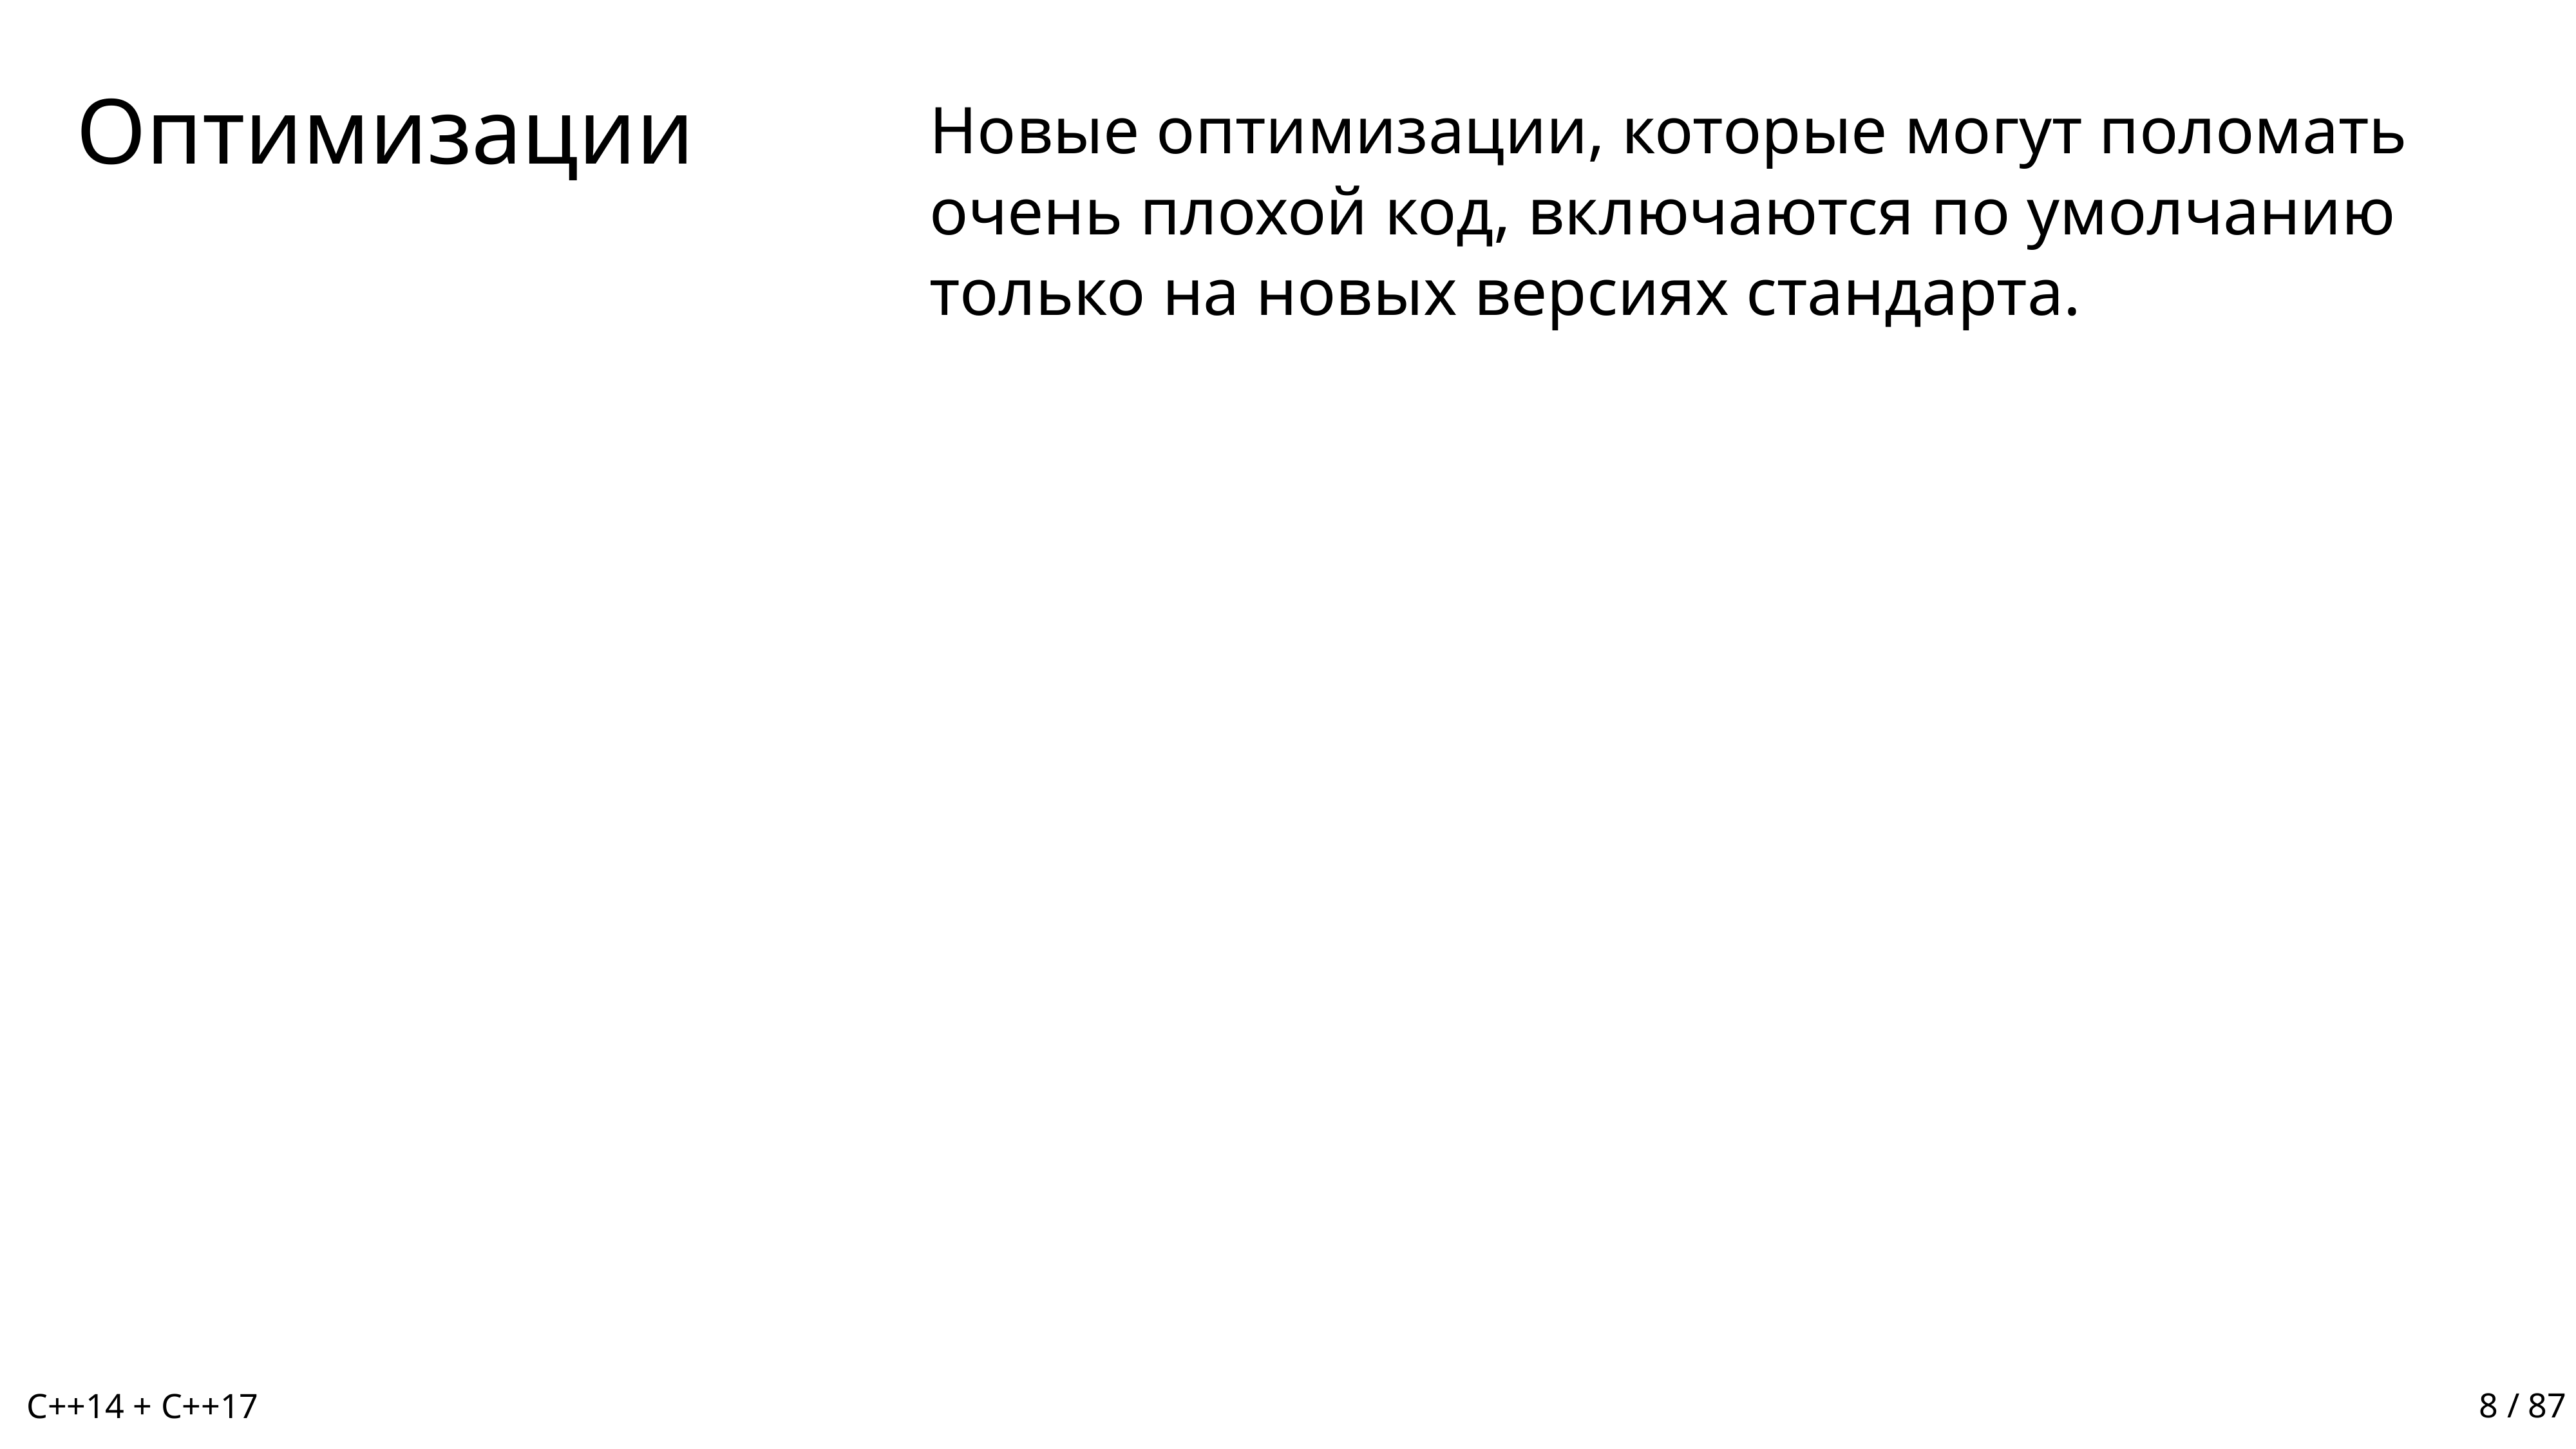

# Оптимизации
Новые оптимизации, которые могут поломать очень плохой код, включаются по умолчанию только на новых версиях стандарта.
C++14 + C++17